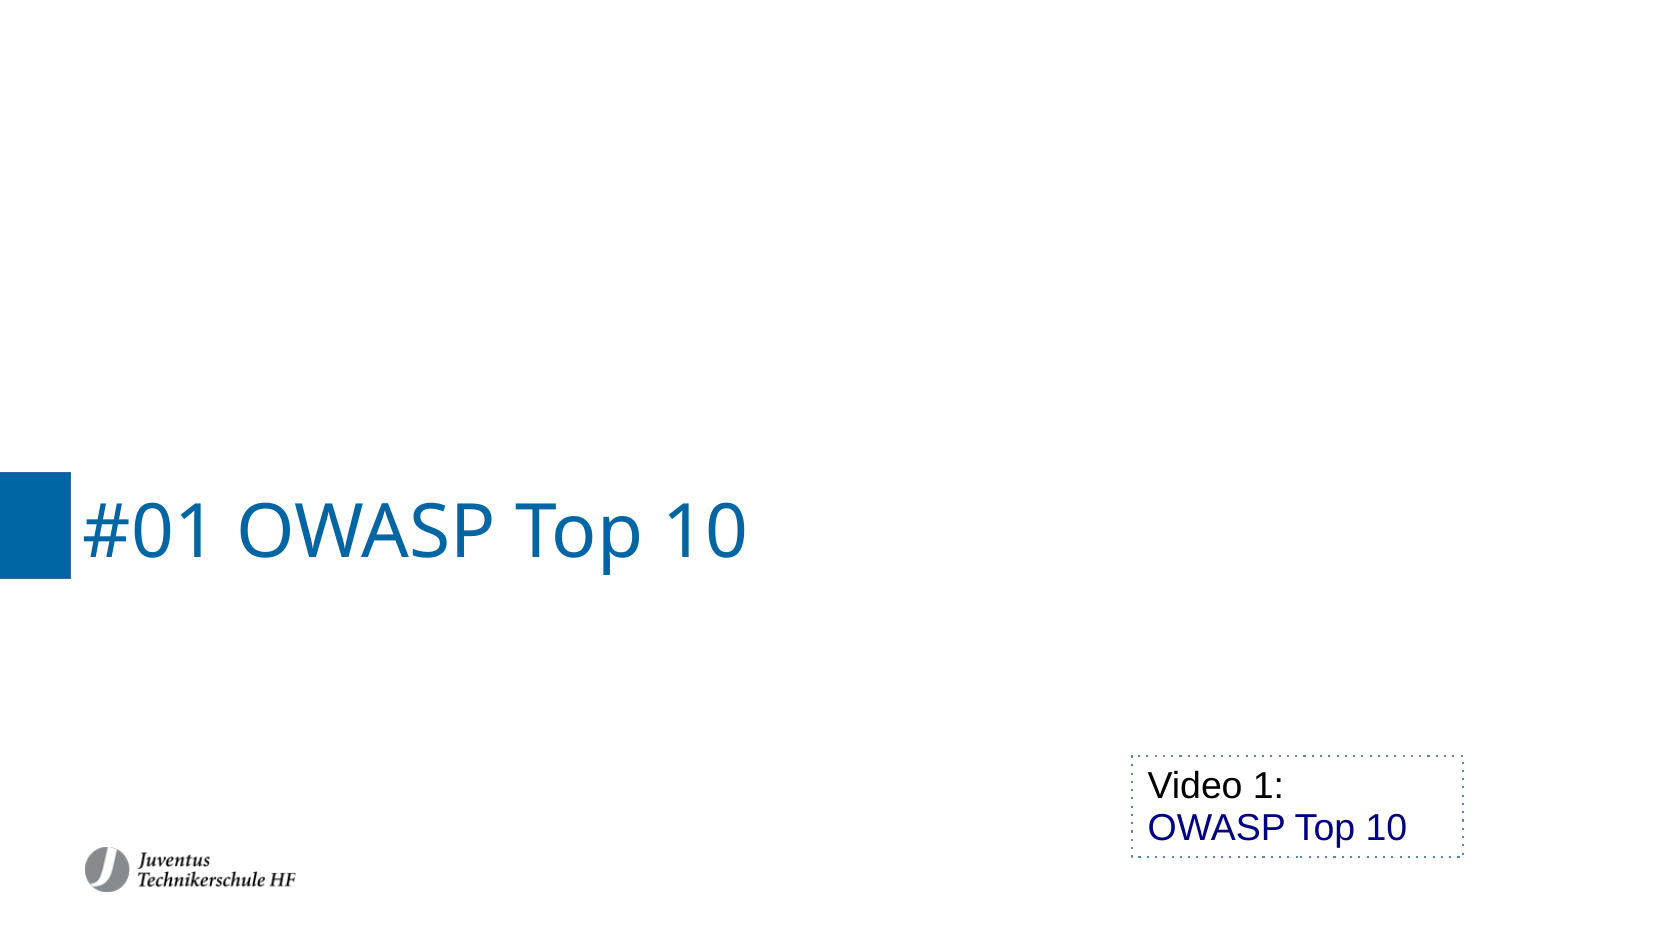

# #01 OWASP Top 10
Video 1: OWASP Top 10